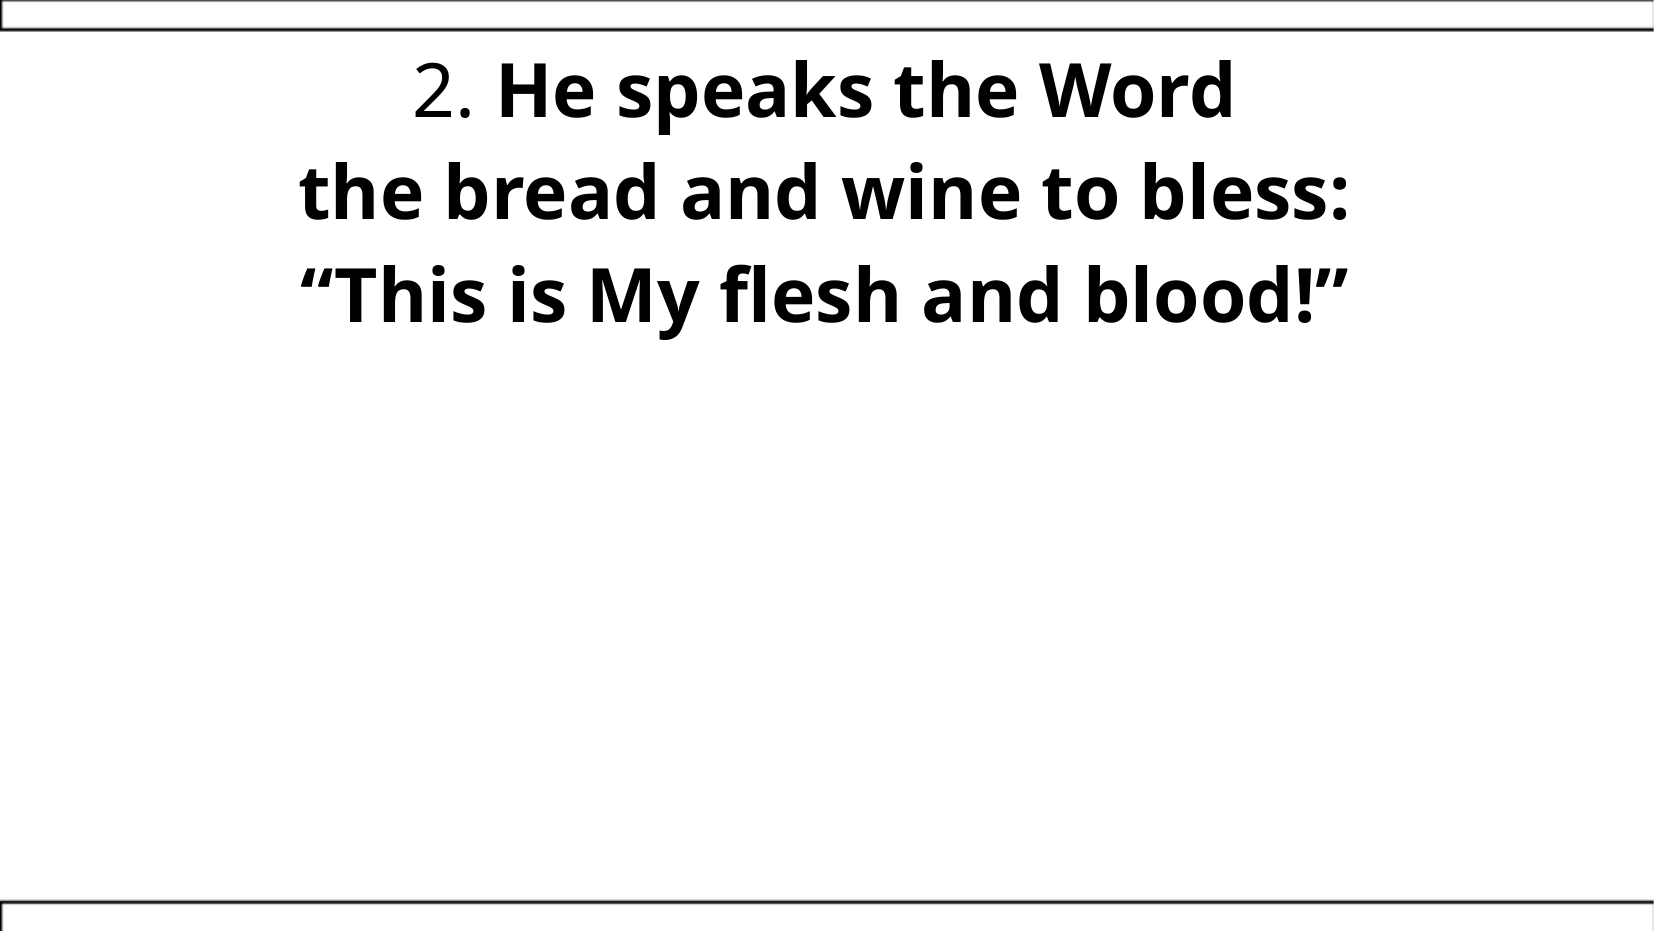

2. He speaks the Word
the bread and wine to bless:
“This is My flesh and blood!”